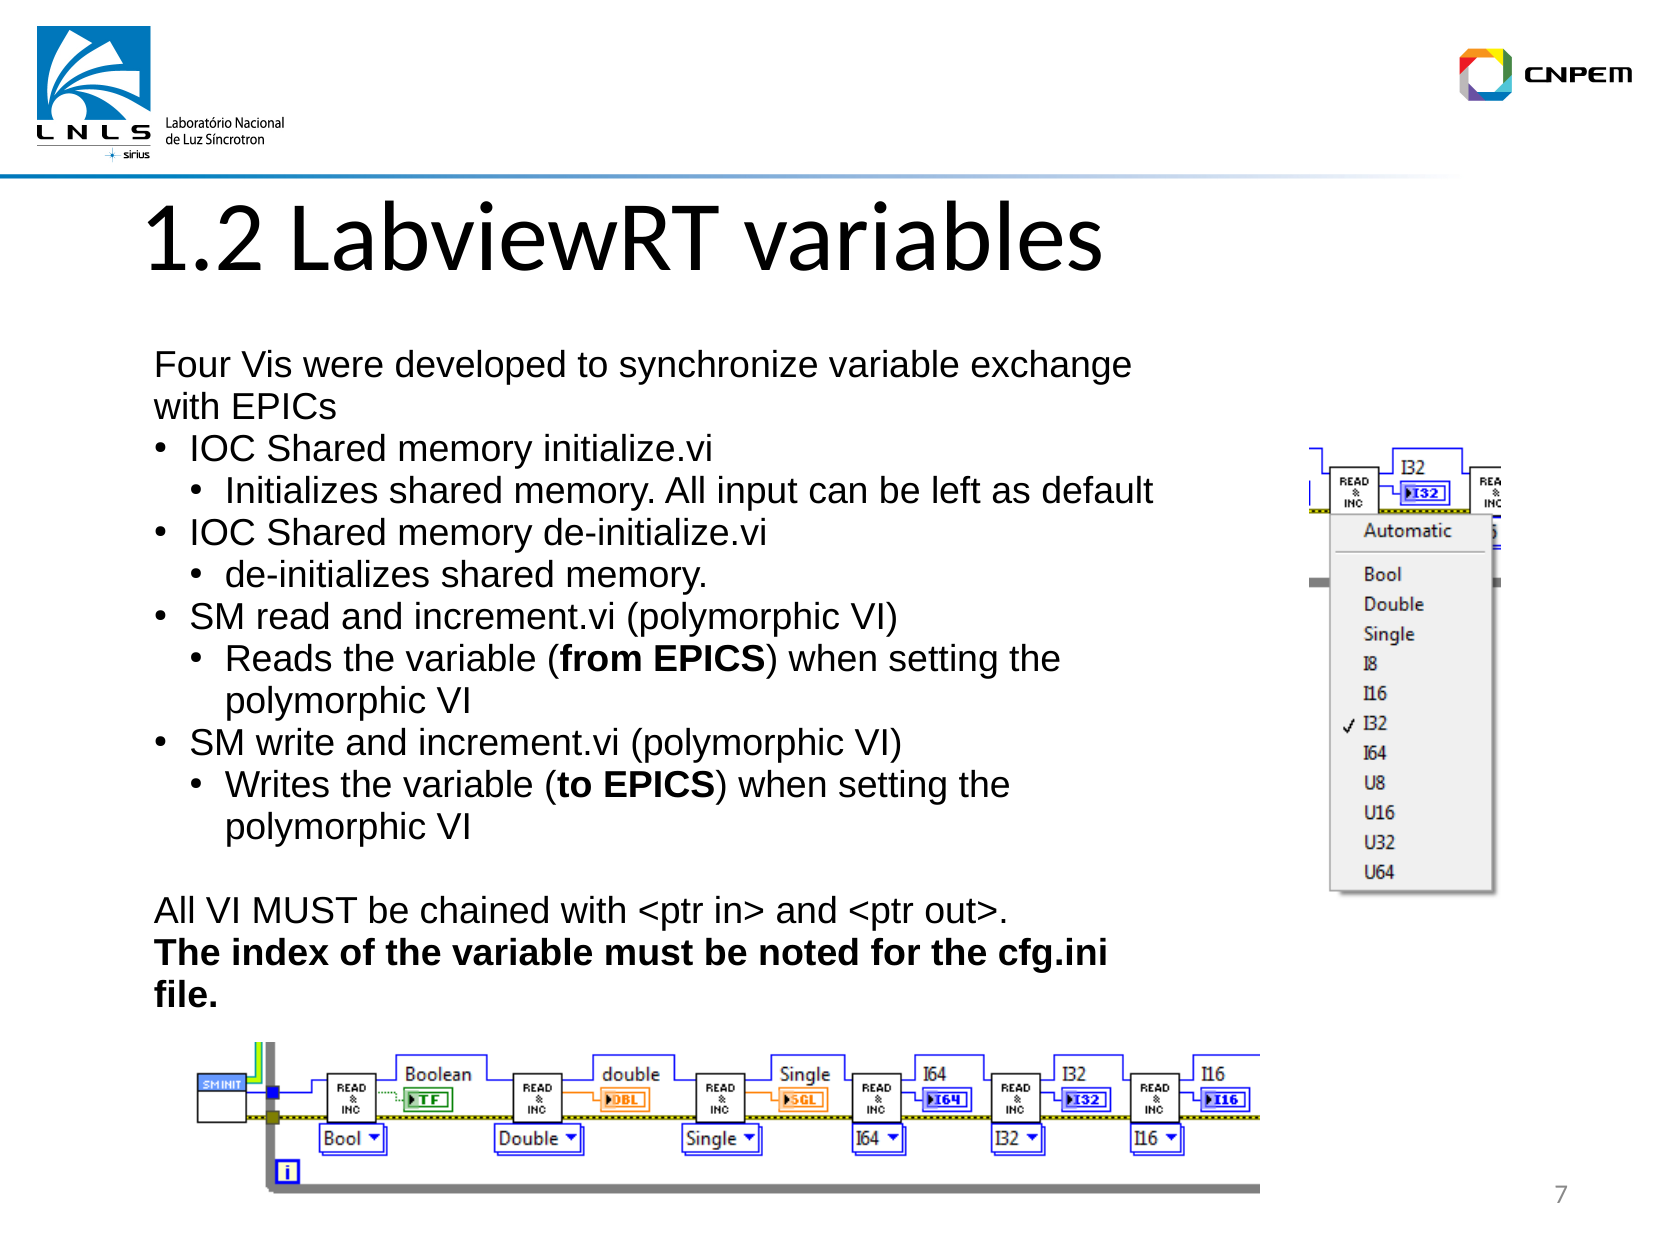

1.2 LabviewRT variables
Four Vis were developed to synchronize variable exchange with EPICs
IOC Shared memory initialize.vi
Initializes shared memory. All input can be left as default
IOC Shared memory de-initialize.vi
de-initializes shared memory.
SM read and increment.vi (polymorphic VI)
Reads the variable (from EPICS) when setting the polymorphic VI
SM write and increment.vi (polymorphic VI)
Writes the variable (to EPICS) when setting the polymorphic VI
All VI MUST be chained with <ptr in> and <ptr out>.
The index of the variable must be noted for the cfg.ini file.
7